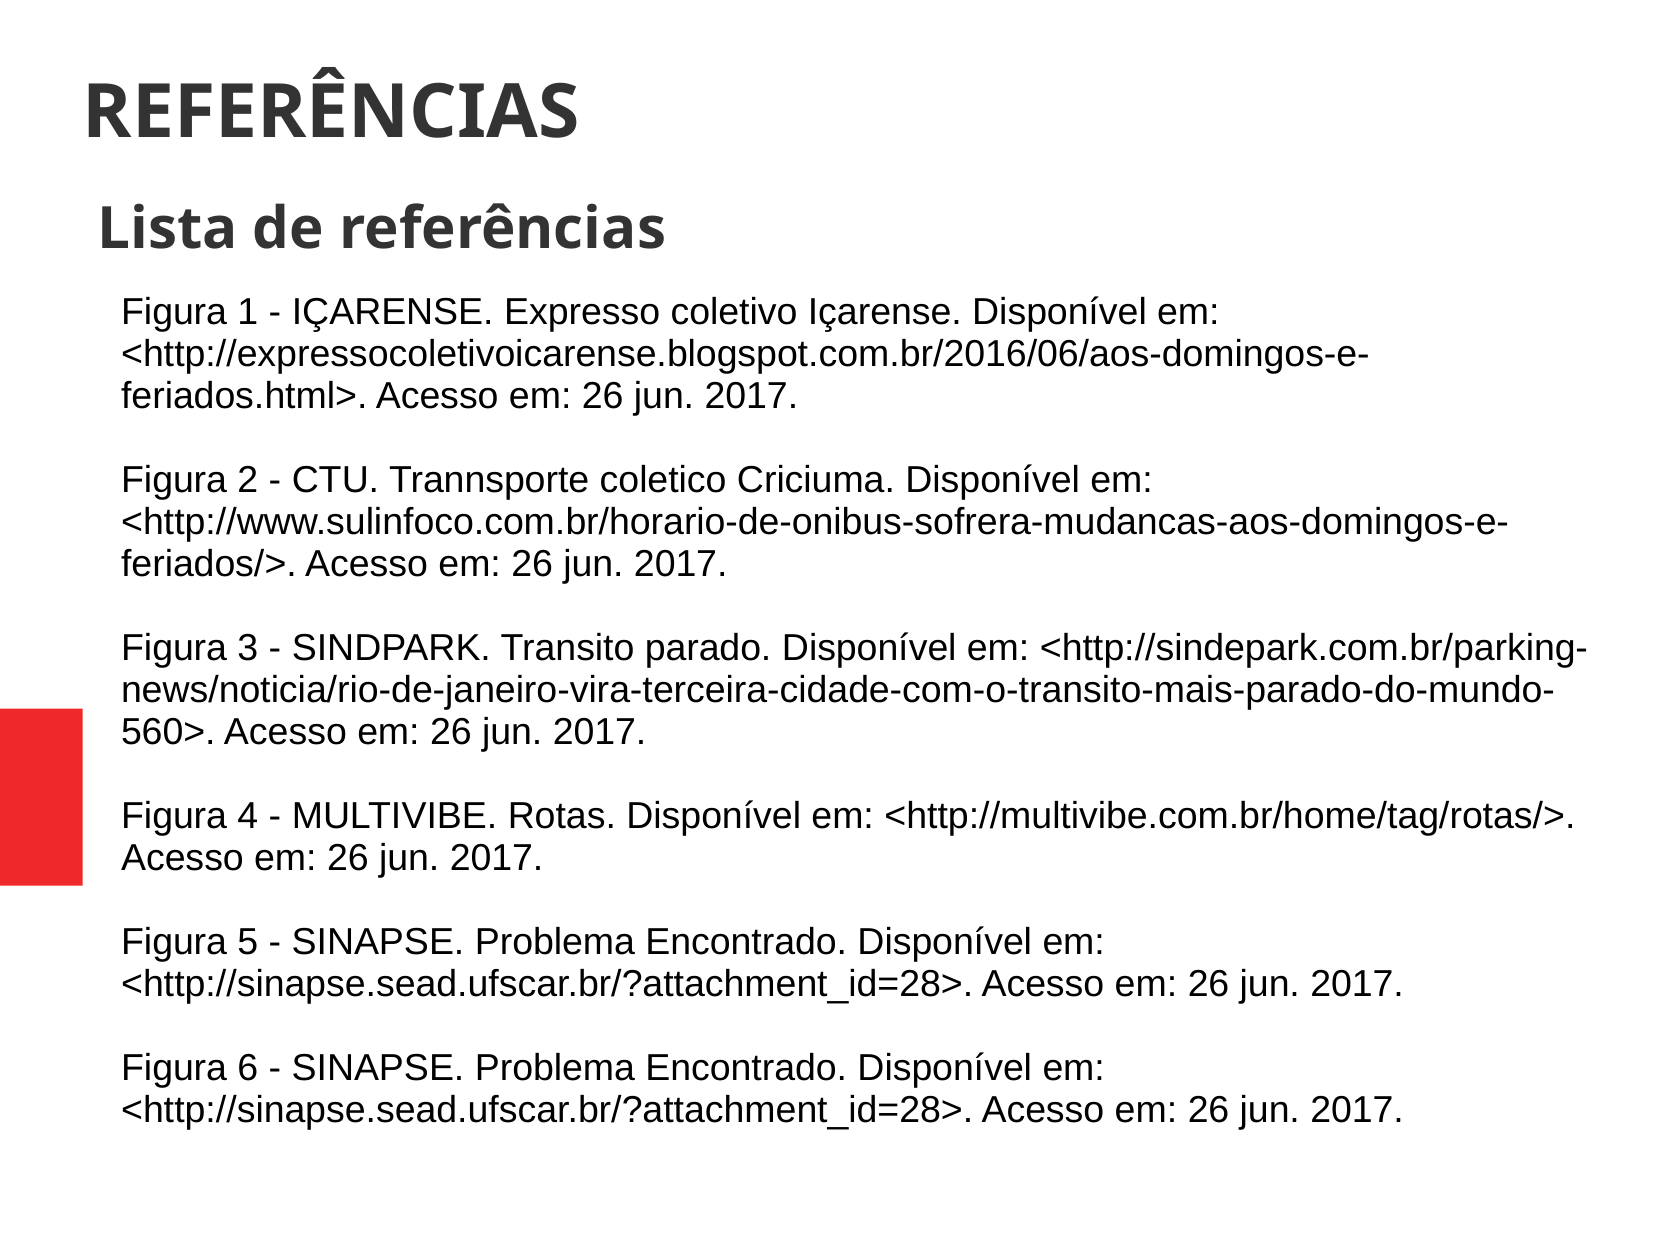

REFERÊNCIAS
Lista de referências
Figura 1 - IÇARENSE. Expresso coletivo Içarense. Disponível em: <http://expressocoletivoicarense.blogspot.com.br/2016/06/aos-domingos-e-feriados.html>. Acesso em: 26 jun. 2017.
Figura 2 - CTU. Trannsporte coletico Criciuma. Disponível em: <http://www.sulinfoco.com.br/horario-de-onibus-sofrera-mudancas-aos-domingos-e-feriados/>. Acesso em: 26 jun. 2017.
Figura 3 - SINDPARK. Transito parado. Disponível em: <http://sindepark.com.br/parking-news/noticia/rio-de-janeiro-vira-terceira-cidade-com-o-transito-mais-parado-do-mundo-560>. Acesso em: 26 jun. 2017.
Figura 4 - MULTIVIBE. Rotas. Disponível em: <http://multivibe.com.br/home/tag/rotas/>. Acesso em: 26 jun. 2017.
Figura 5 - SINAPSE. Problema Encontrado. Disponível em: <http://sinapse.sead.ufscar.br/?attachment_id=28>. Acesso em: 26 jun. 2017.
Figura 6 - SINAPSE. Problema Encontrado. Disponível em: <http://sinapse.sead.ufscar.br/?attachment_id=28>. Acesso em: 26 jun. 2017.